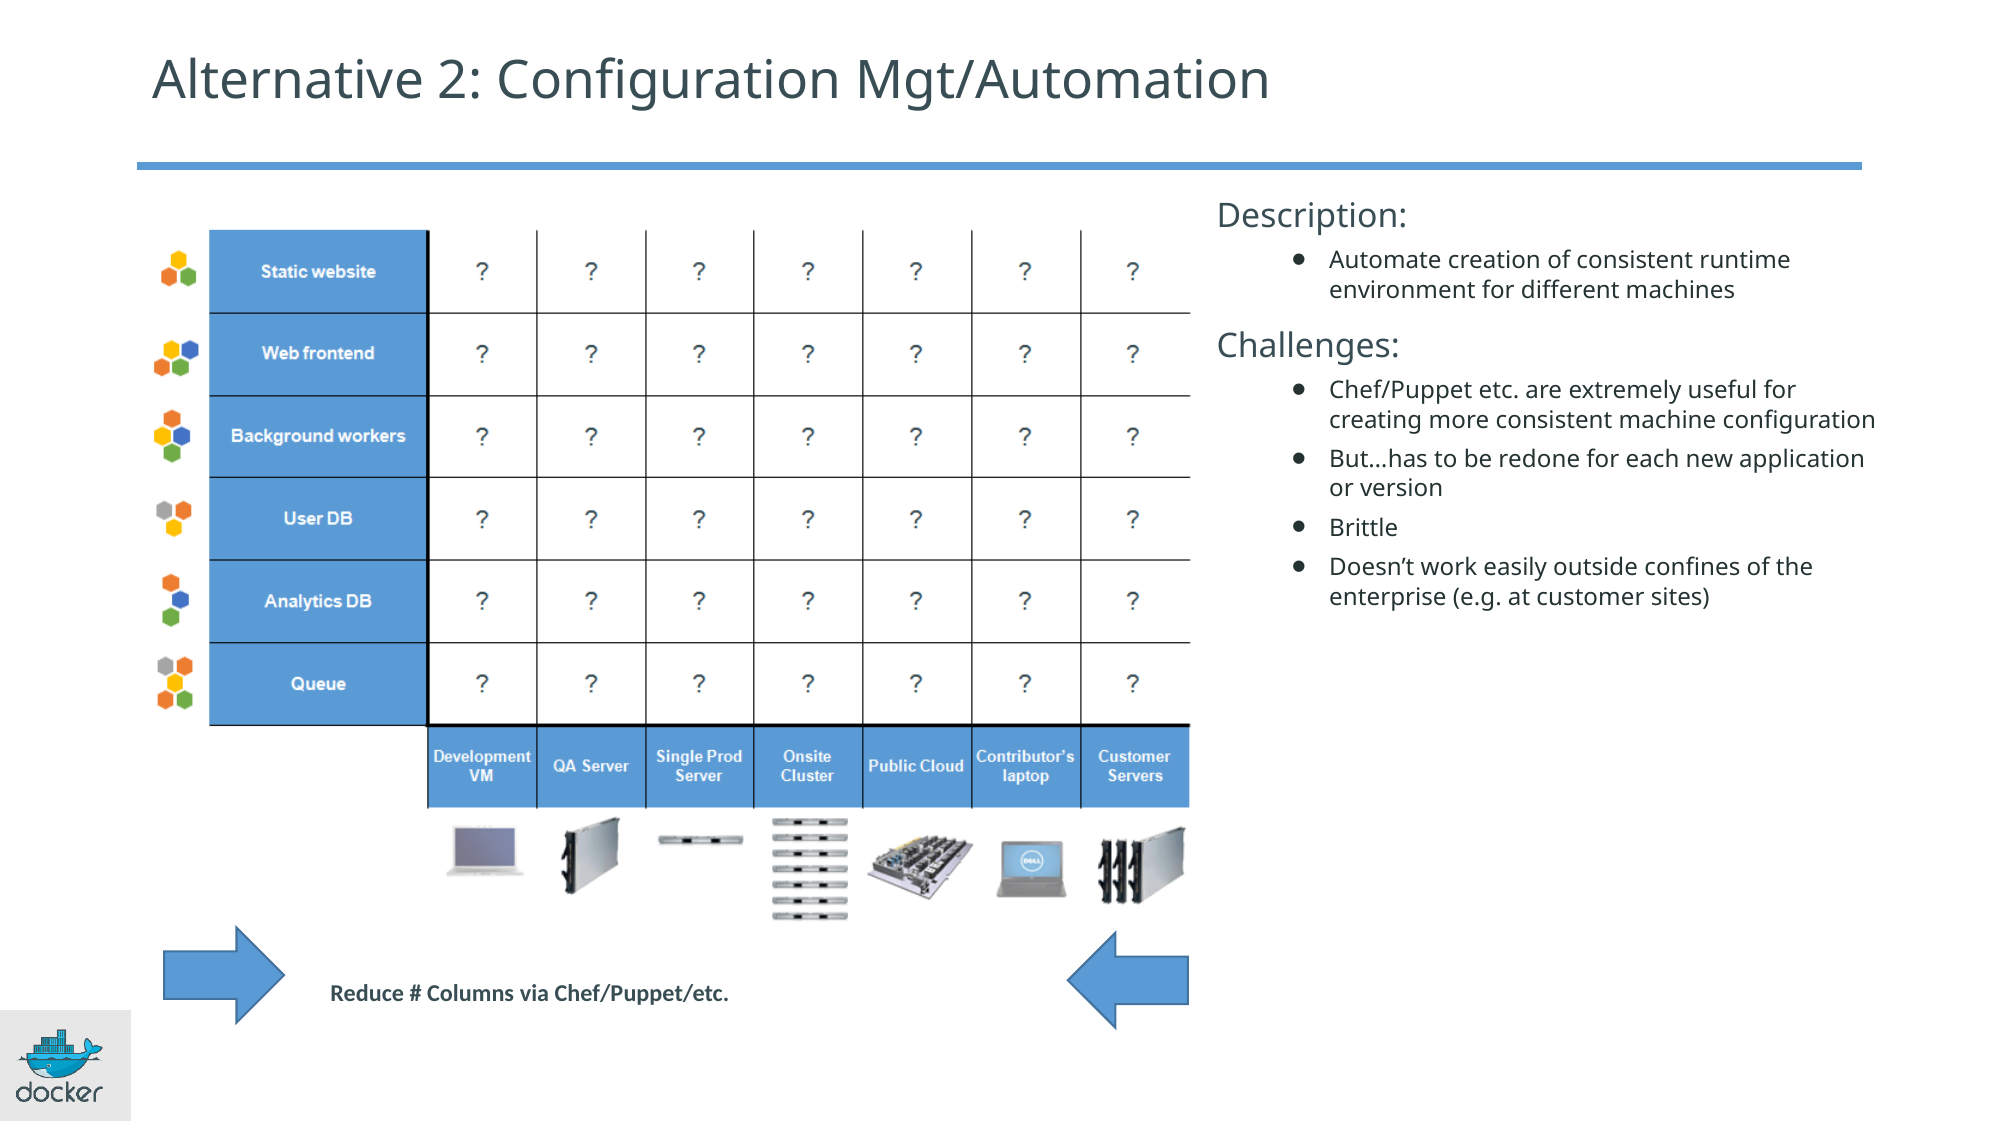

# Alternative 2: Configuration Mgt/Automation
Description:
Automate creation of consistent runtime environment for different machines
Challenges:
Chef/Puppet etc. are extremely useful for creating more consistent machine configuration
But…has to be redone for each new application or version
Brittle
Doesn’t work easily outside confines of the enterprise (e.g. at customer sites)
Reduce # Columns via Chef/Puppet/etc.